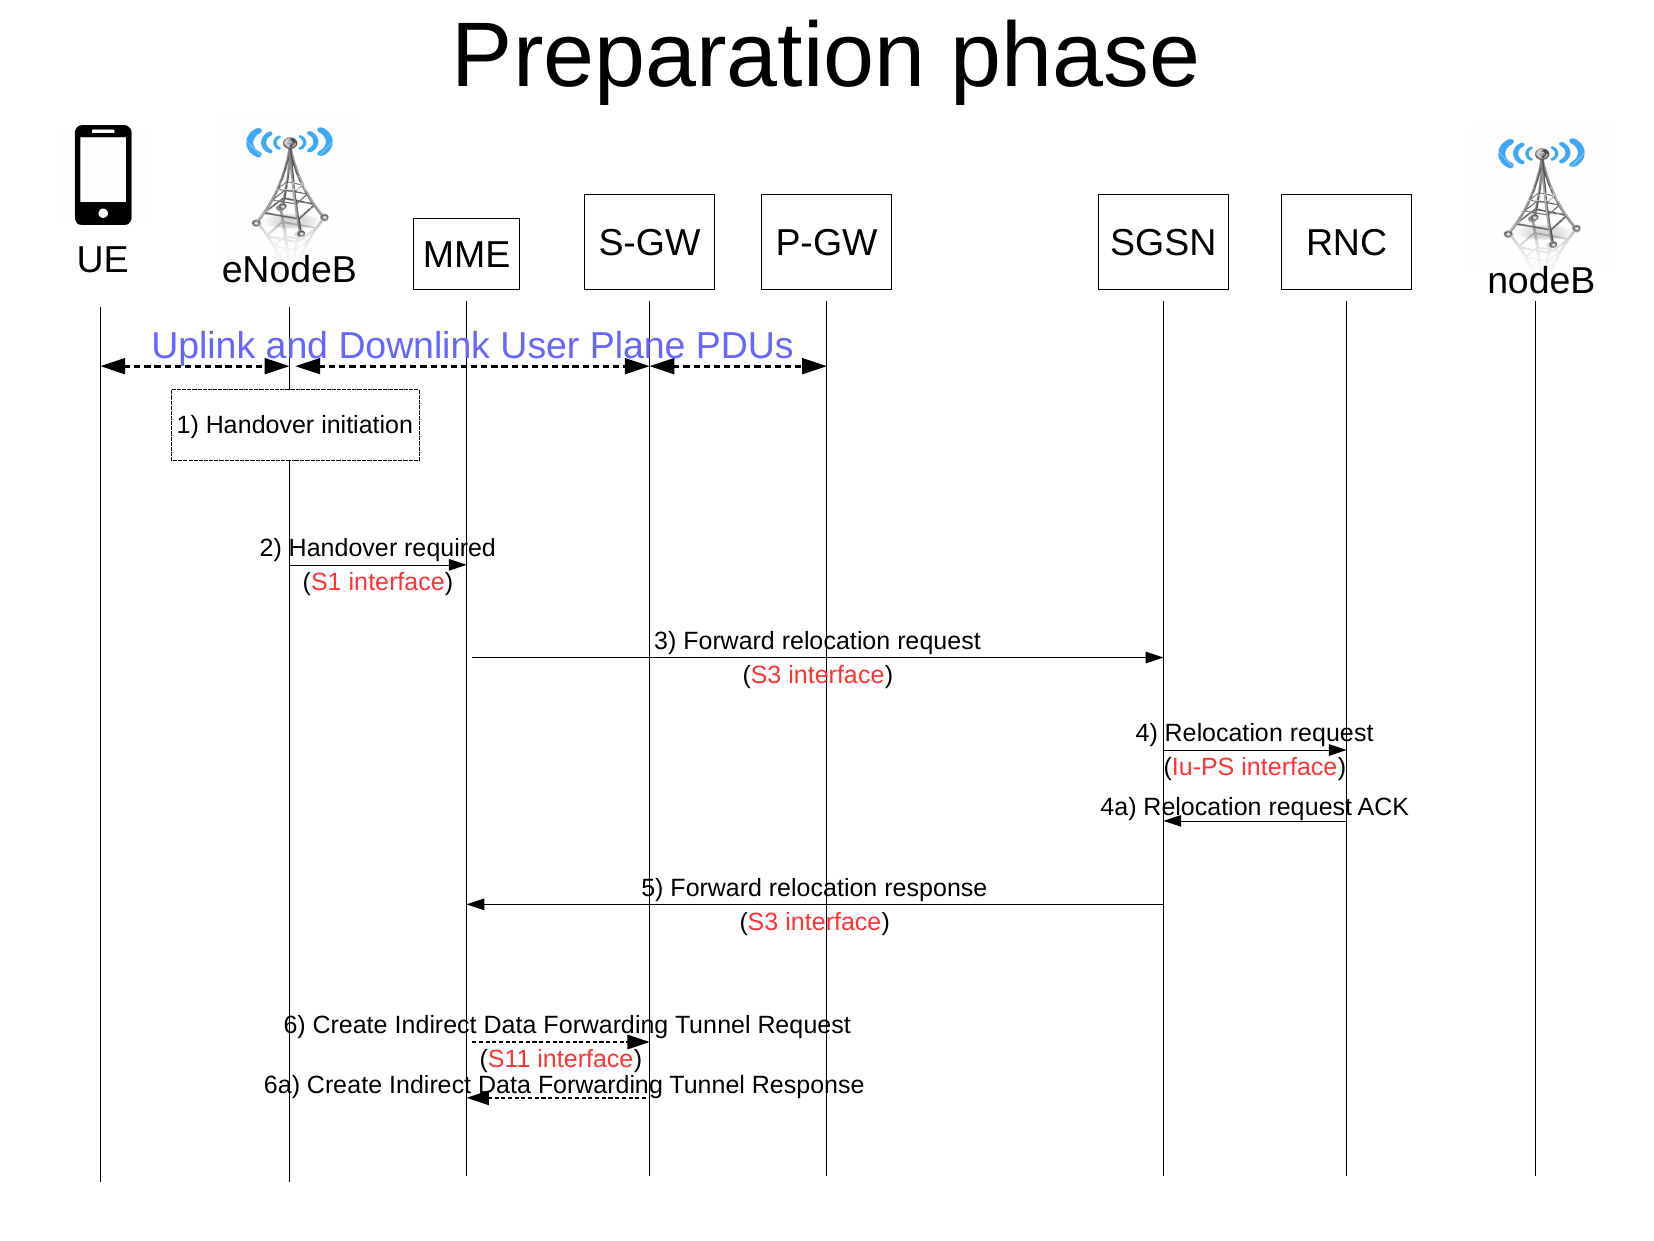

# Preparation phase
eNodeB
nodeB
UE
S-GW
P-GW
SGSN
RNC
MME
Uplink and Downlink User Plane PDUs
1) Handover initiation
2) Handover required
(S1 interface)
3) Forward relocation request
(S3 interface)
4) Relocation request
(Iu-PS interface)
4a) Relocation request ACK
5) Forward relocation response
(S3 interface)
 6) Create Indirect Data Forwarding Tunnel Request
(S11 interface)
 6a) Create Indirect Data Forwarding Tunnel Response